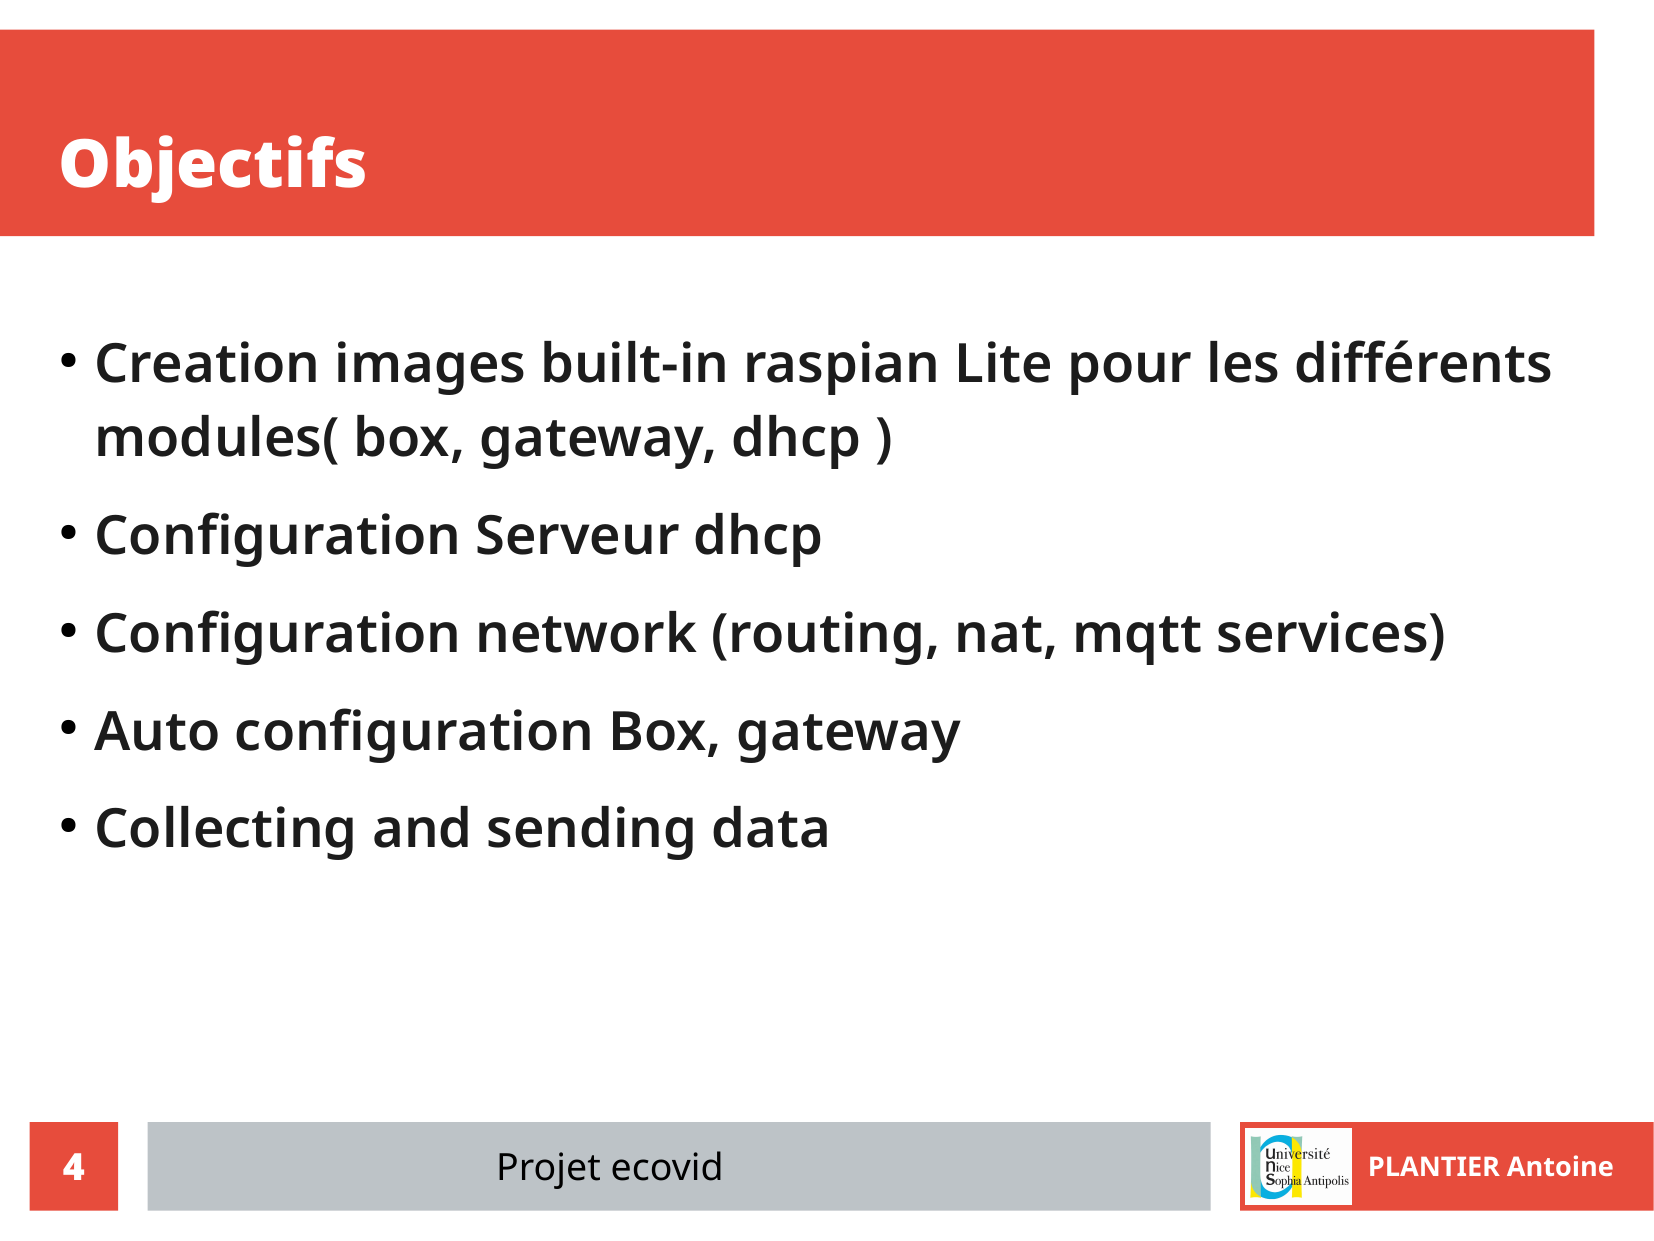

# Objectifs
Creation images built-in raspian Lite pour les différents modules( box, gateway, dhcp )
Configuration Serveur dhcp
Configuration network (routing, nat, mqtt services)
Auto configuration Box, gateway
Collecting and sending data
4